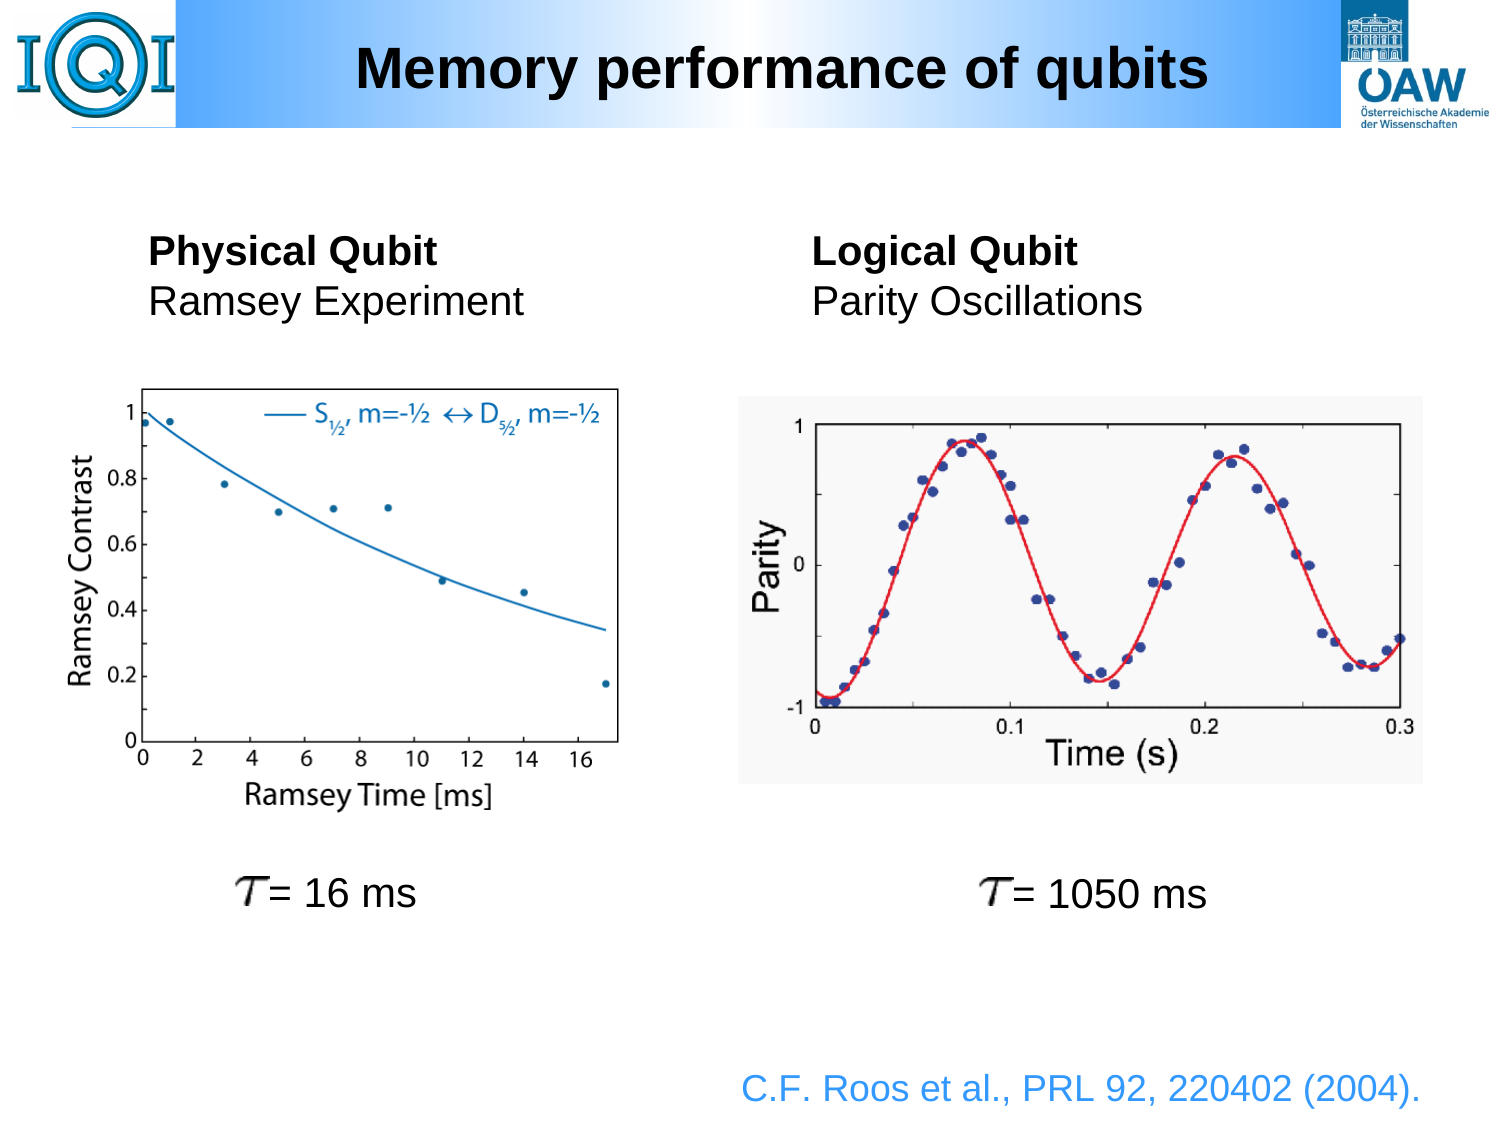

Memory performance of qubits
Physical Qubit
Ramsey Experiment
Logical Qubit
Parity Oscillations
 = 16 ms
 = 1050 ms
C.F. Roos et al., PRL 92, 220402 (2004).